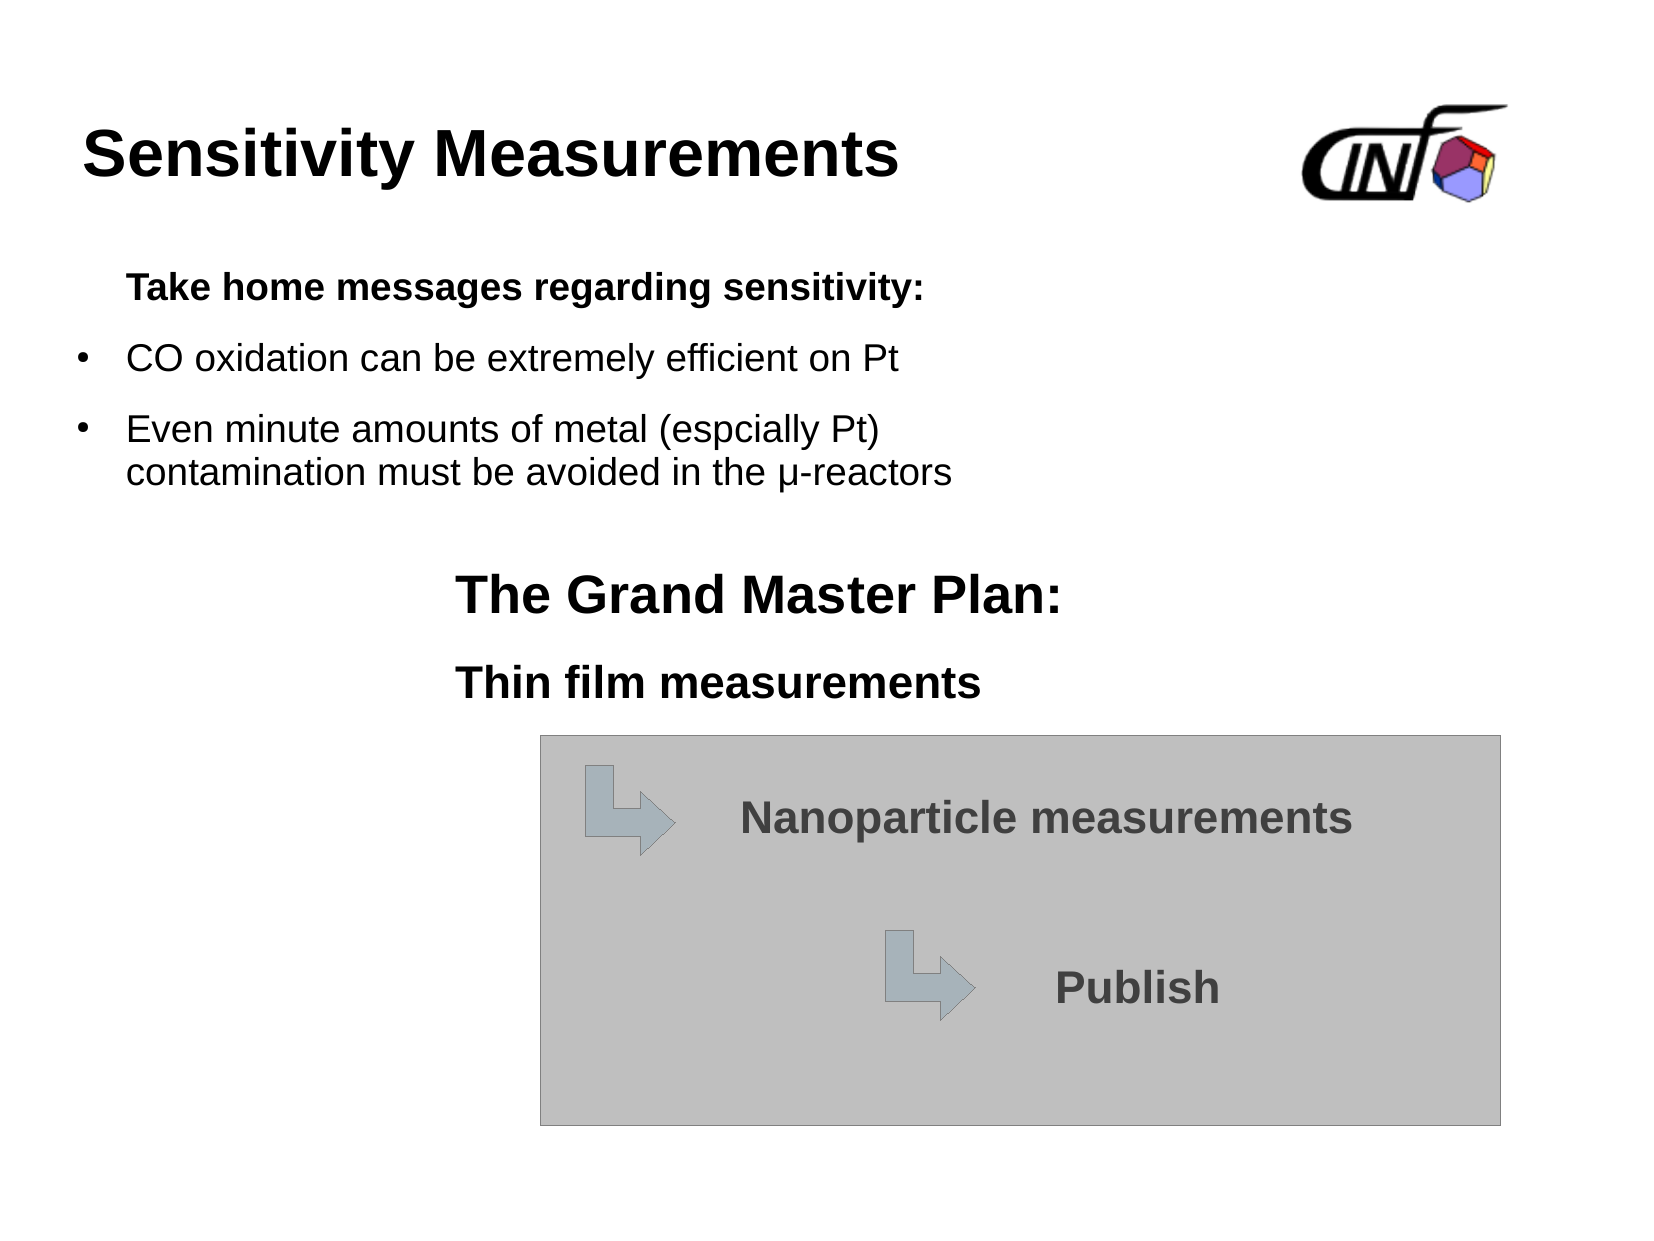

# Sensitivity Measurements
Take home messages regarding sensitivity:
CO oxidation can be extremely efficient on Pt
Even minute amounts of metal (espcially Pt) contamination must be avoided in the μ-reactors
The Grand Master Plan:
Thin film measurements
Nanoparticle measurements
Publish